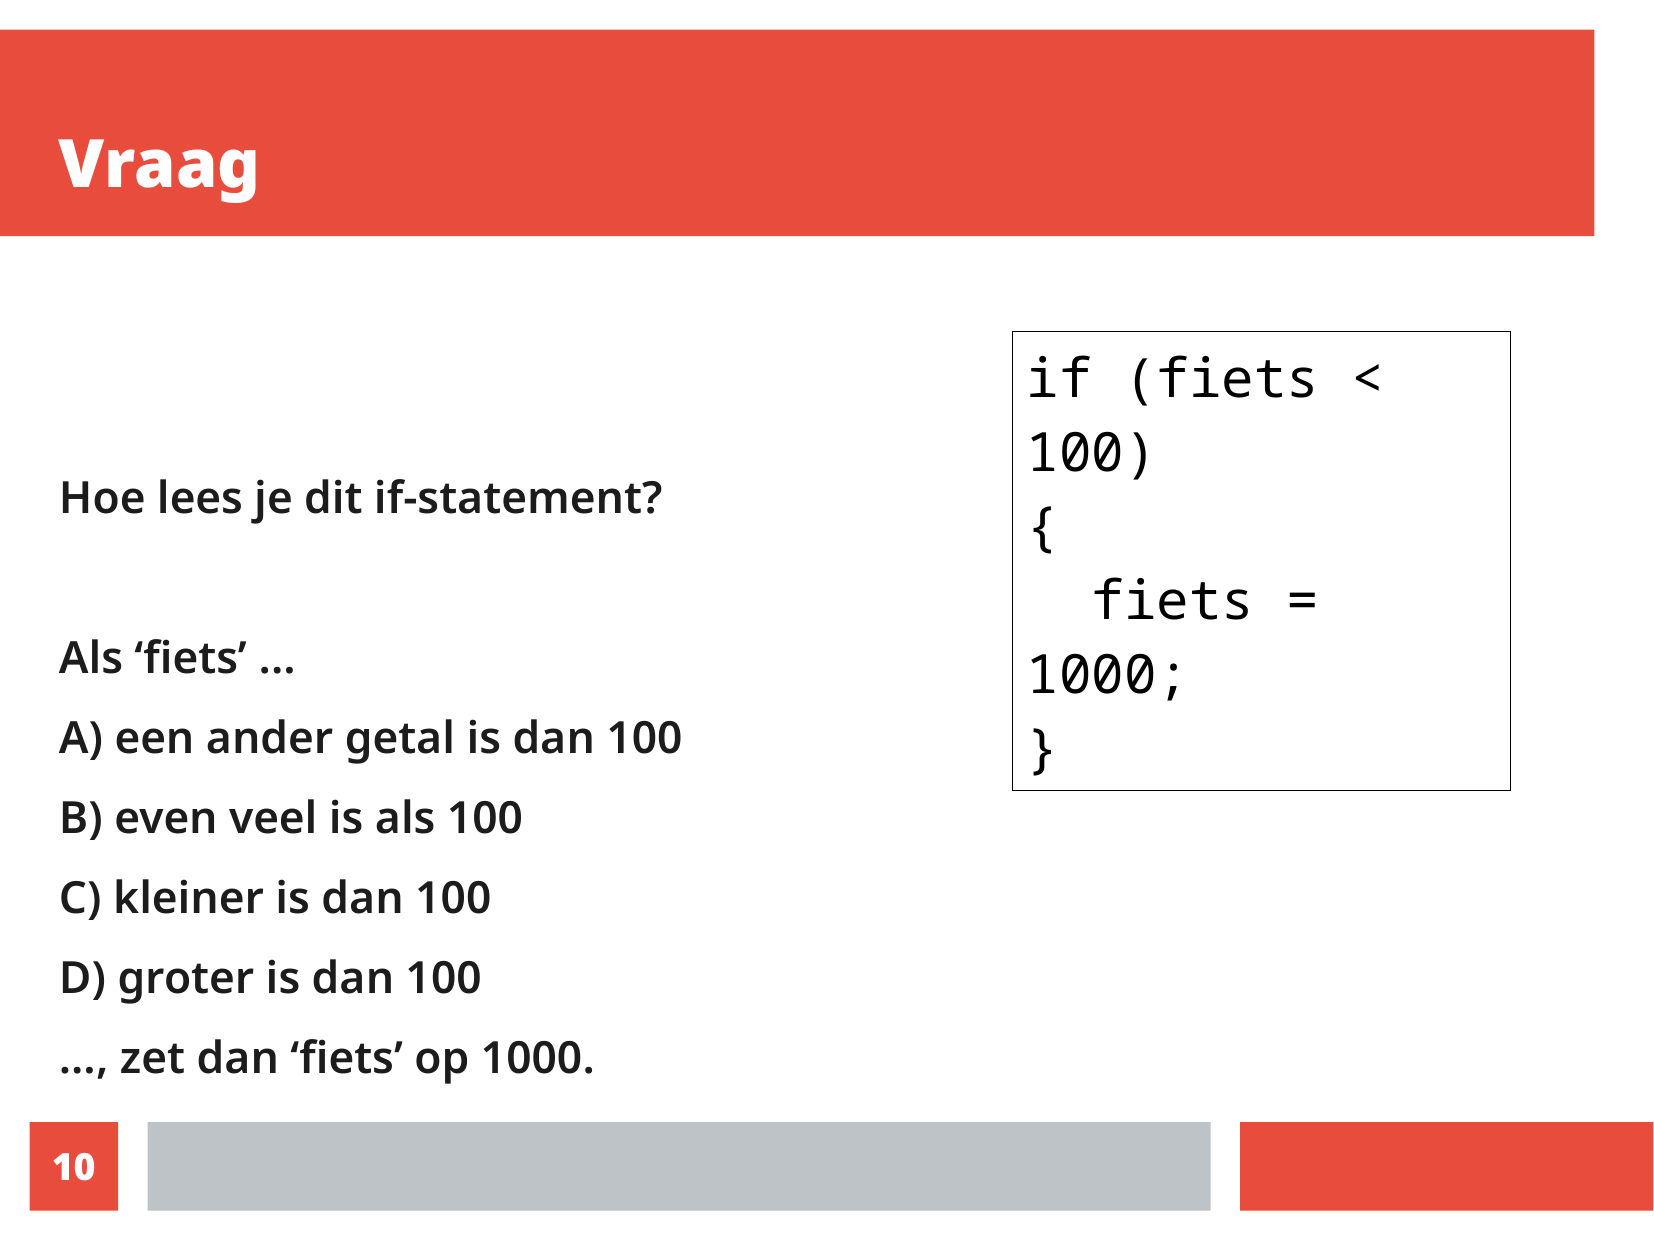

# Vraag
if (fiets < 100)
{
 fiets = 1000;
}
Hoe lees je dit if-statement?
Als ‘fiets’ ...
A) een ander getal is dan 100
B) even veel is als 100
C) kleiner is dan 100
D) groter is dan 100
…, zet dan ‘fiets’ op 1000.
10